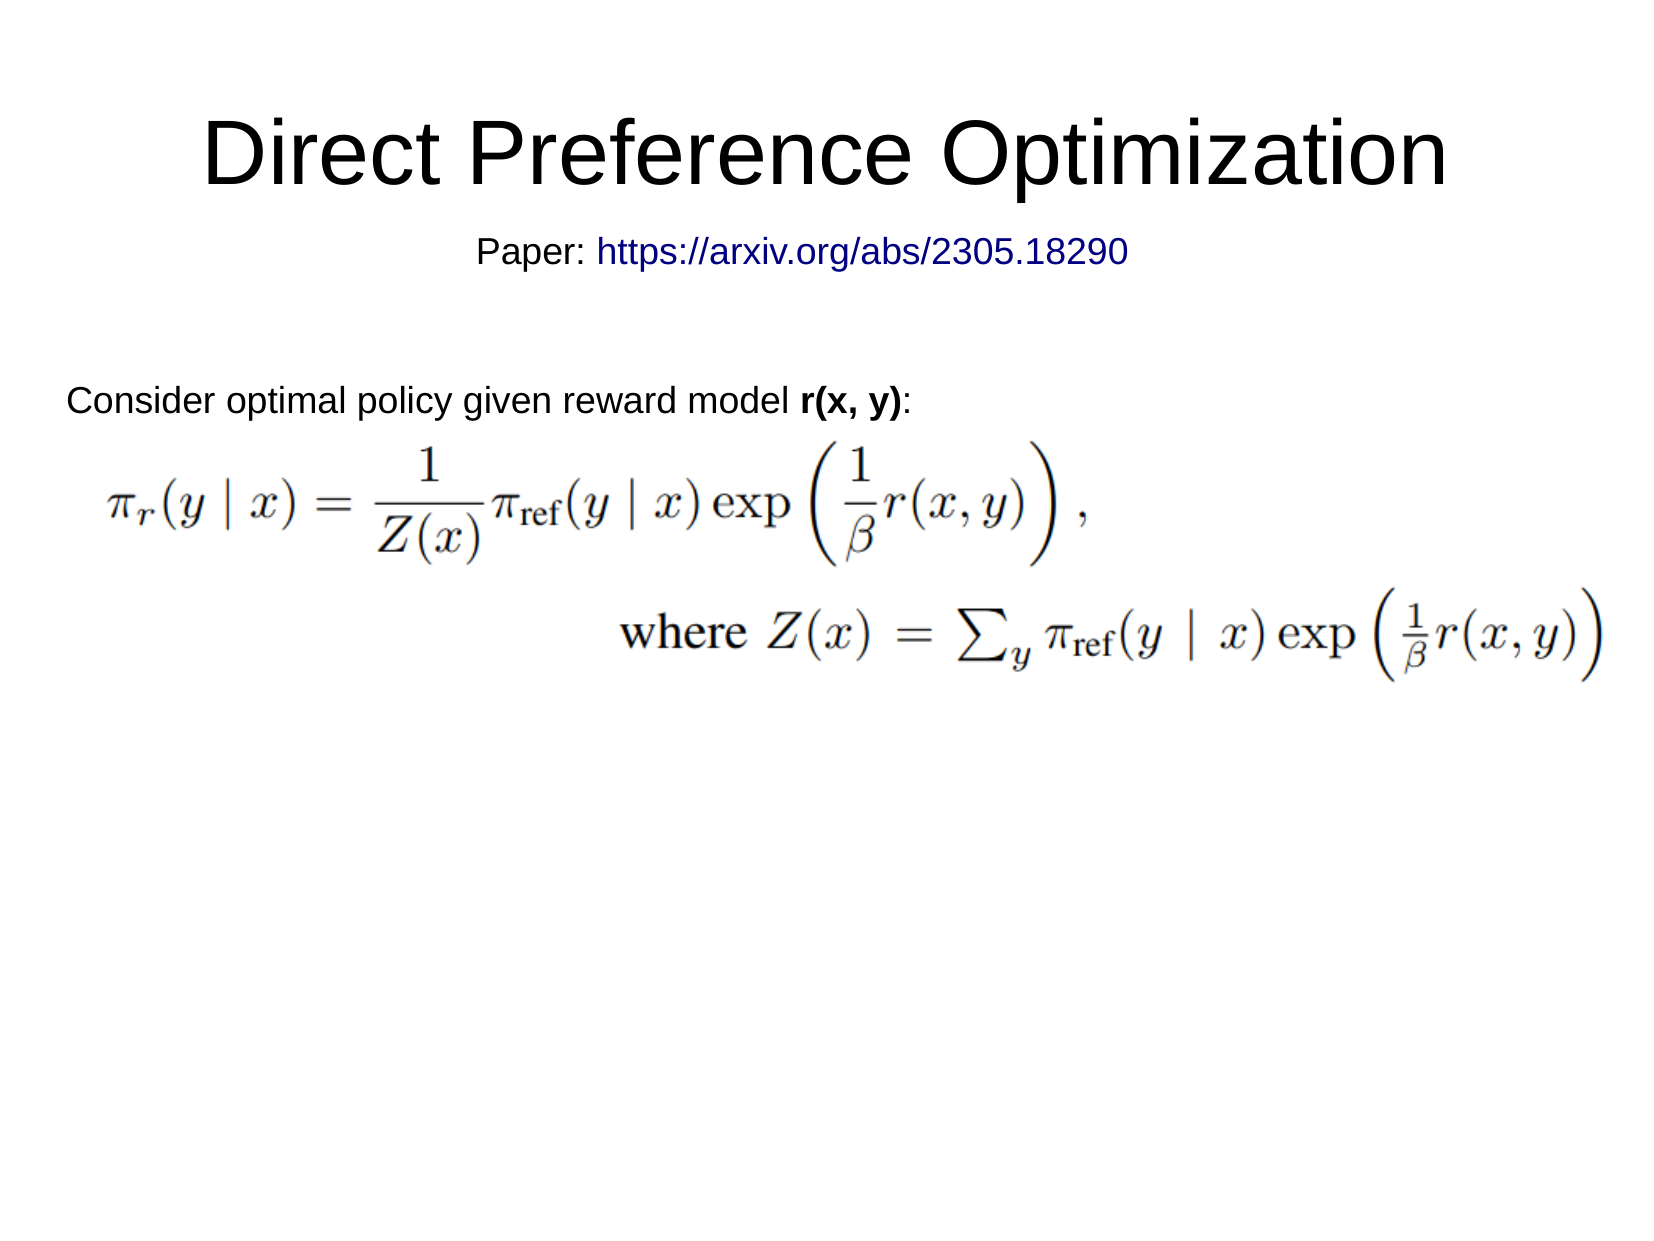

# Direct Preference Optimization
Paper: https://arxiv.org/abs/2305.18290
Consider optimal policy given reward model r(x, y):